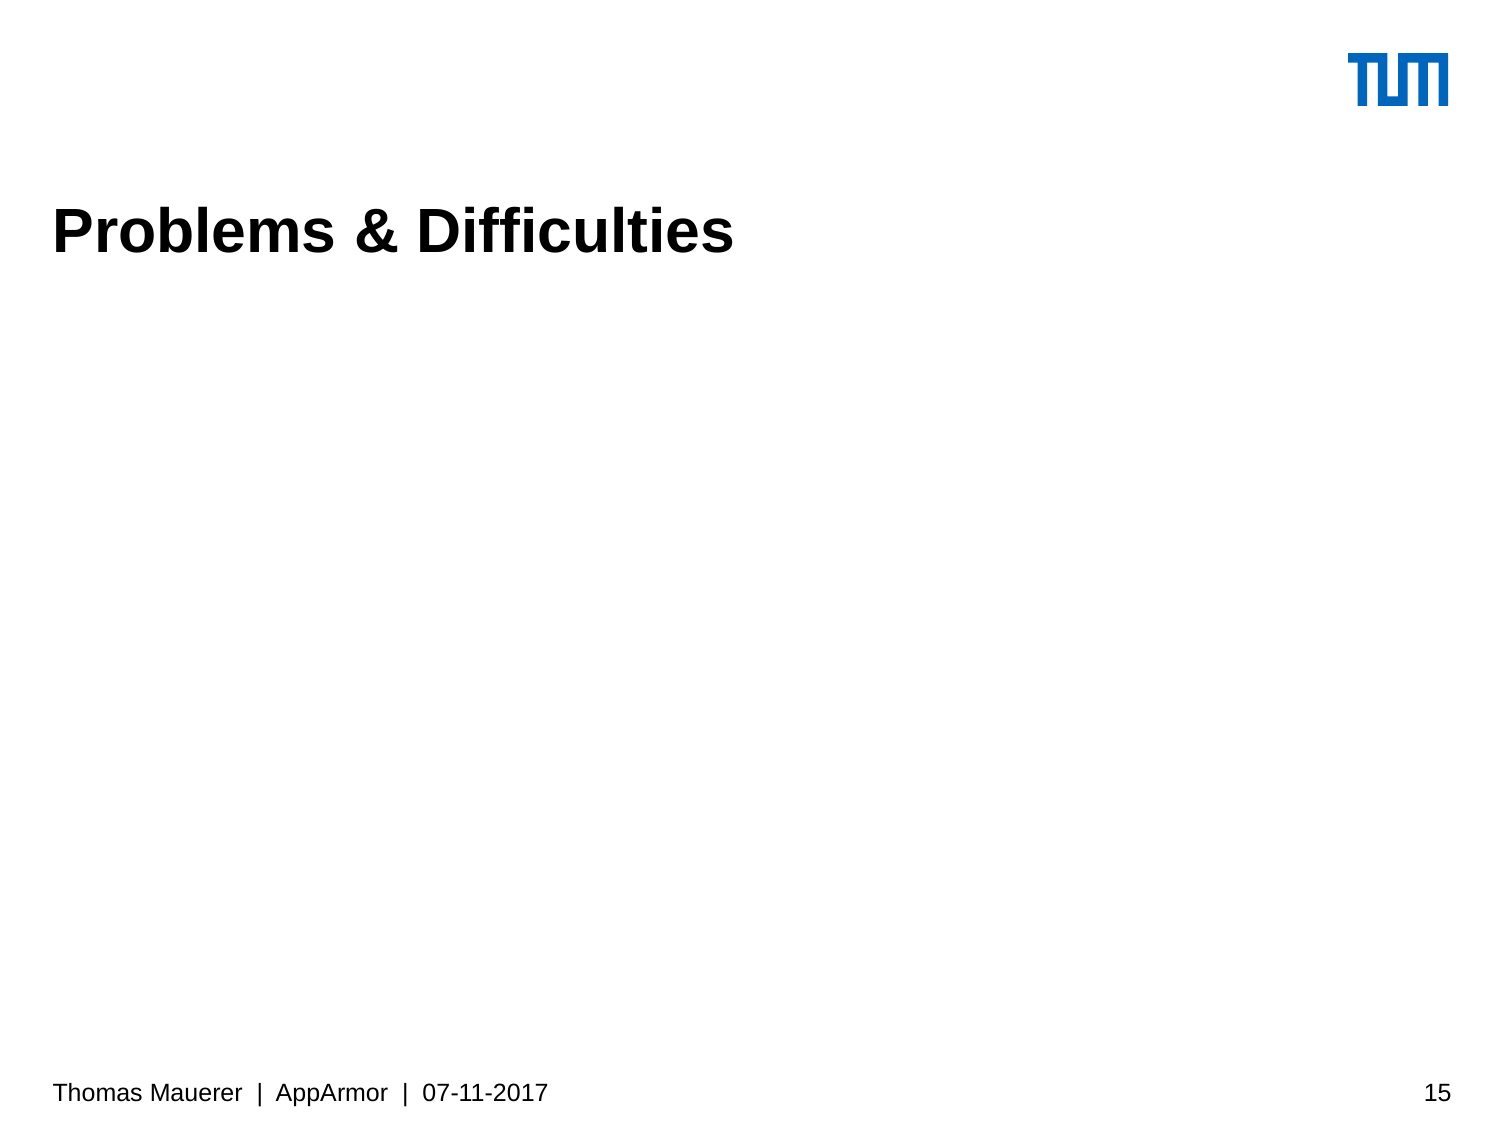

# Problems & Difficulties
Thomas Mauerer | AppArmor | 07-11-2017
15